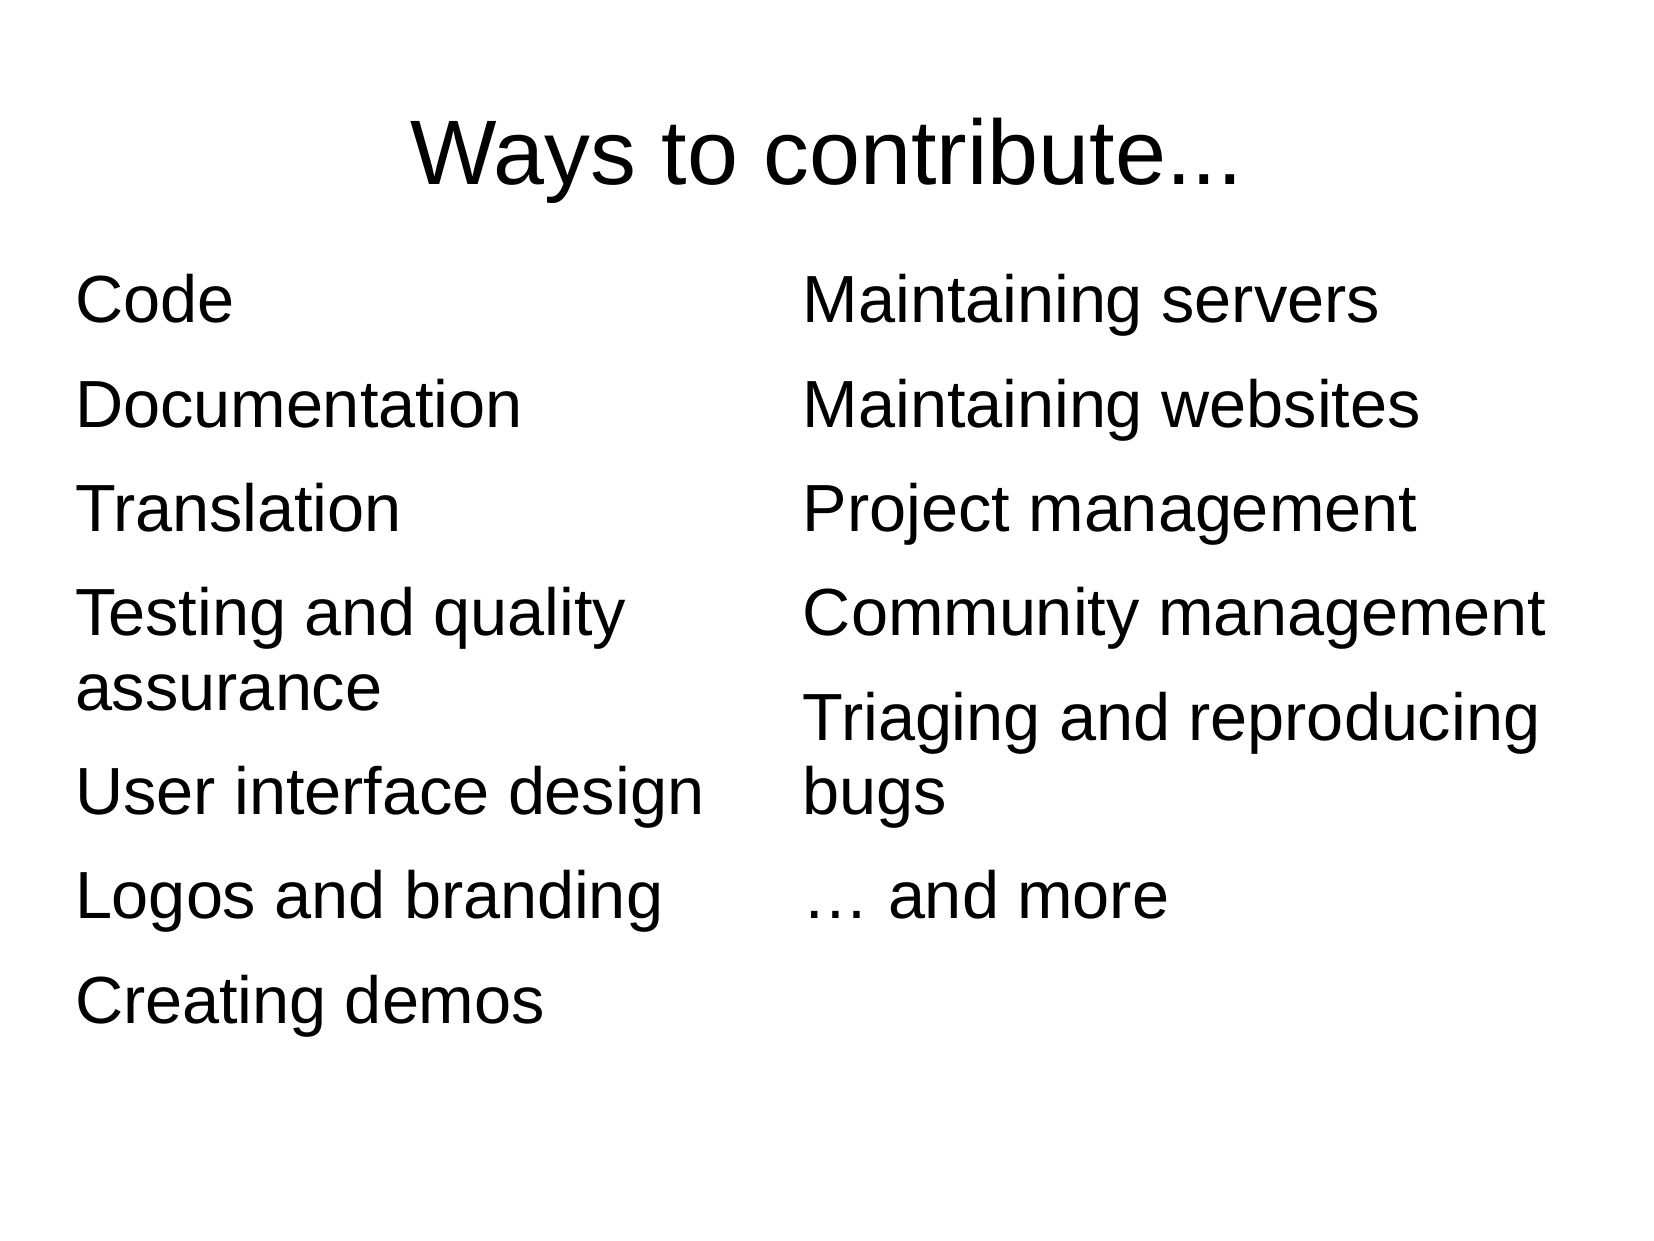

# Ways to contribute...
Code
Documentation
Translation
Testing and quality assurance
User interface design
Logos and branding
Creating demos
Maintaining servers
Maintaining websites
Project management
Community management
Triaging and reproducing bugs
… and more